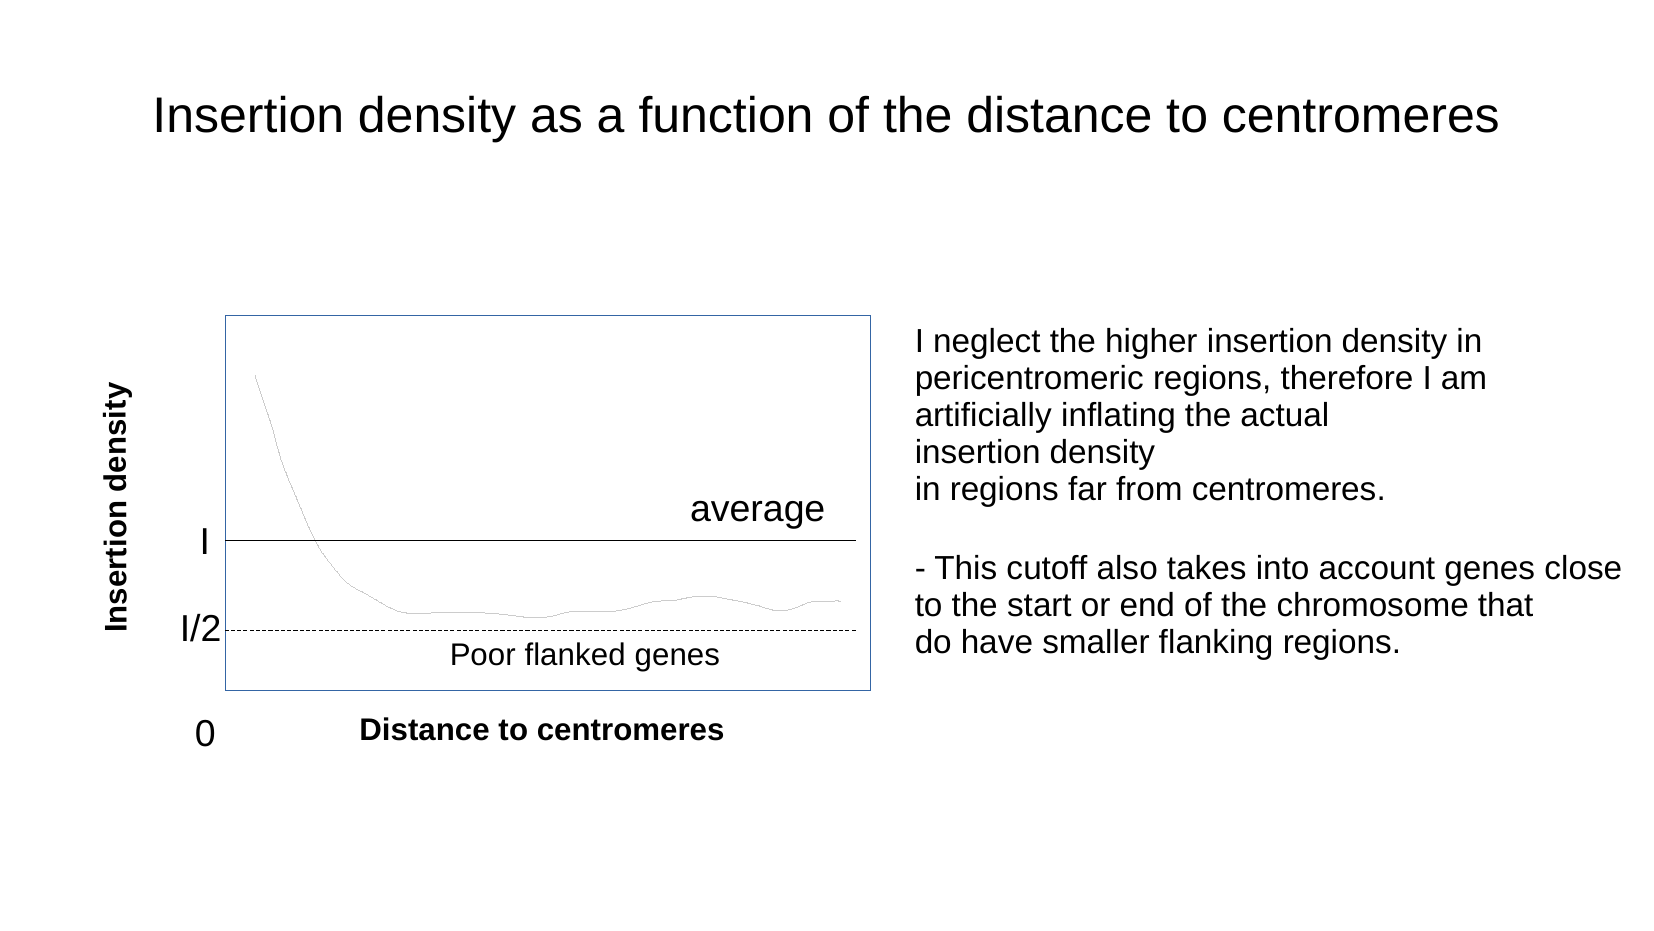

# Insertion density as a function of the distance to centromeres
I neglect the higher insertion density in
pericentromeric regions, therefore I am
artificially inflating the actual
insertion density
in regions far from centromeres.
- This cutoff also takes into account genes close
to the start or end of the chromosome that
do have smaller flanking regions.
average
Insertion density
I
I/2
Poor flanked genes
0
Distance to centromeres